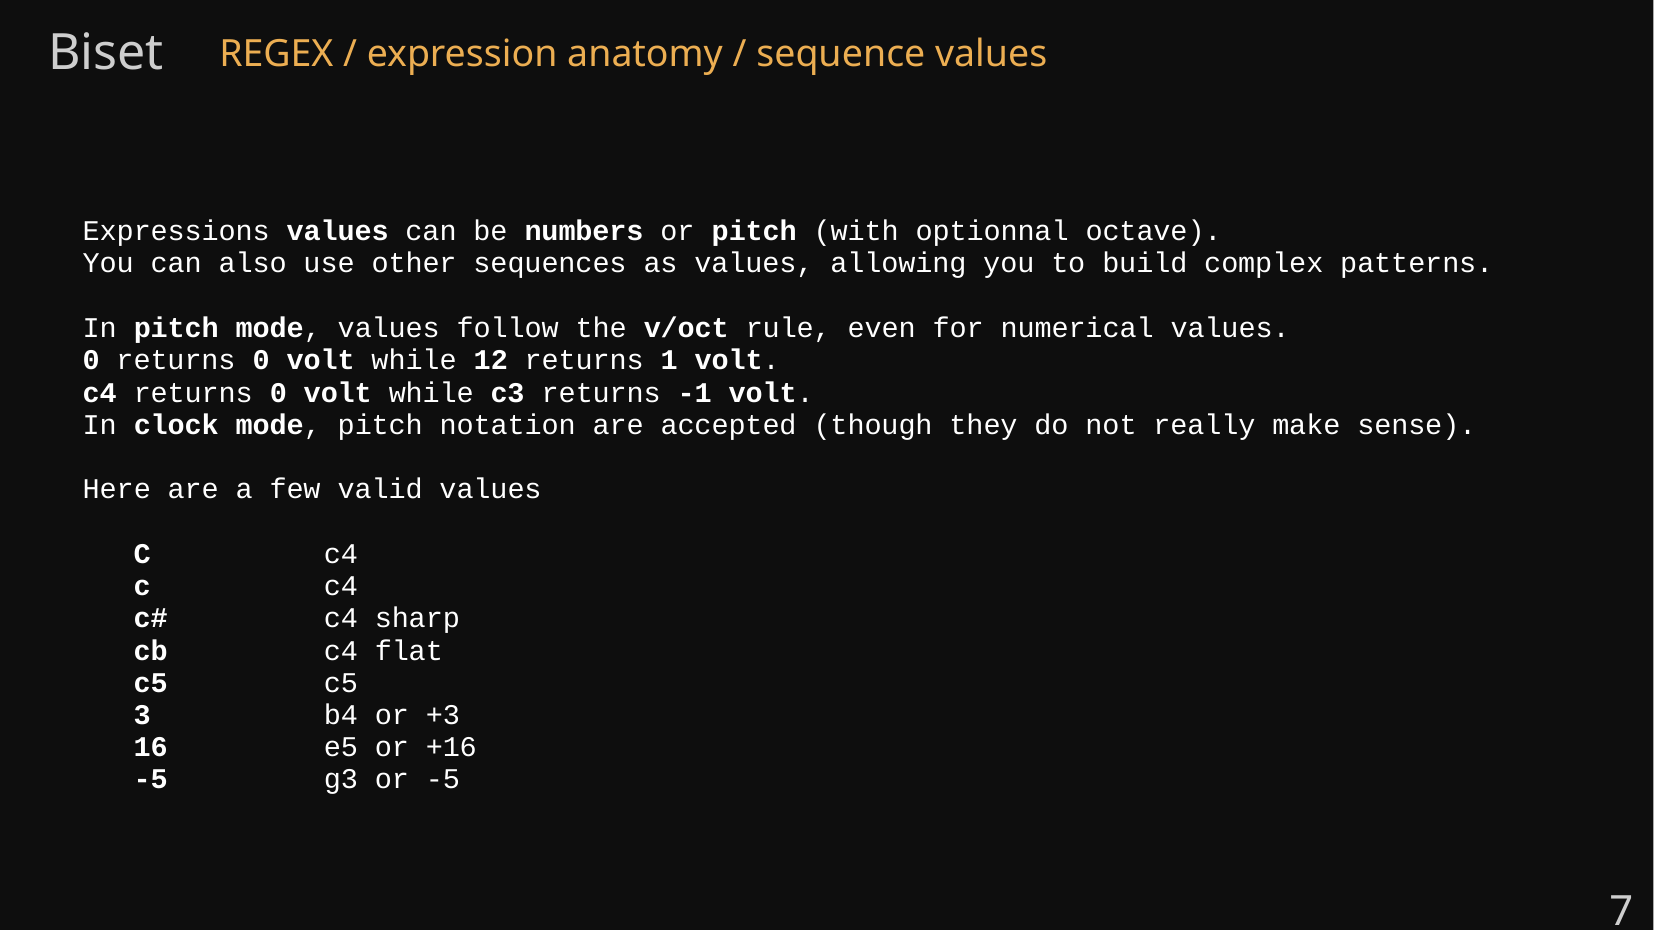

Biset
REGEX / expression anatomy / sequence values
# Expressions values can be numbers or pitch (with optionnal octave).
You can also use other sequences as values, allowing you to build complex patterns.
In pitch mode, values follow the v/oct rule, even for numerical values.
0 returns 0 volt while 12 returns 1 volt.
c4 returns 0 volt while c3 returns -1 volt.
In clock mode, pitch notation are accepted (though they do not really make sense).
Here are a few valid values
C			c4
c			c4
c#			c4 sharp
cb			c4 flat
c5			c5
3			b4 or +3
16			e5 or +16
-5			g3 or -5
7